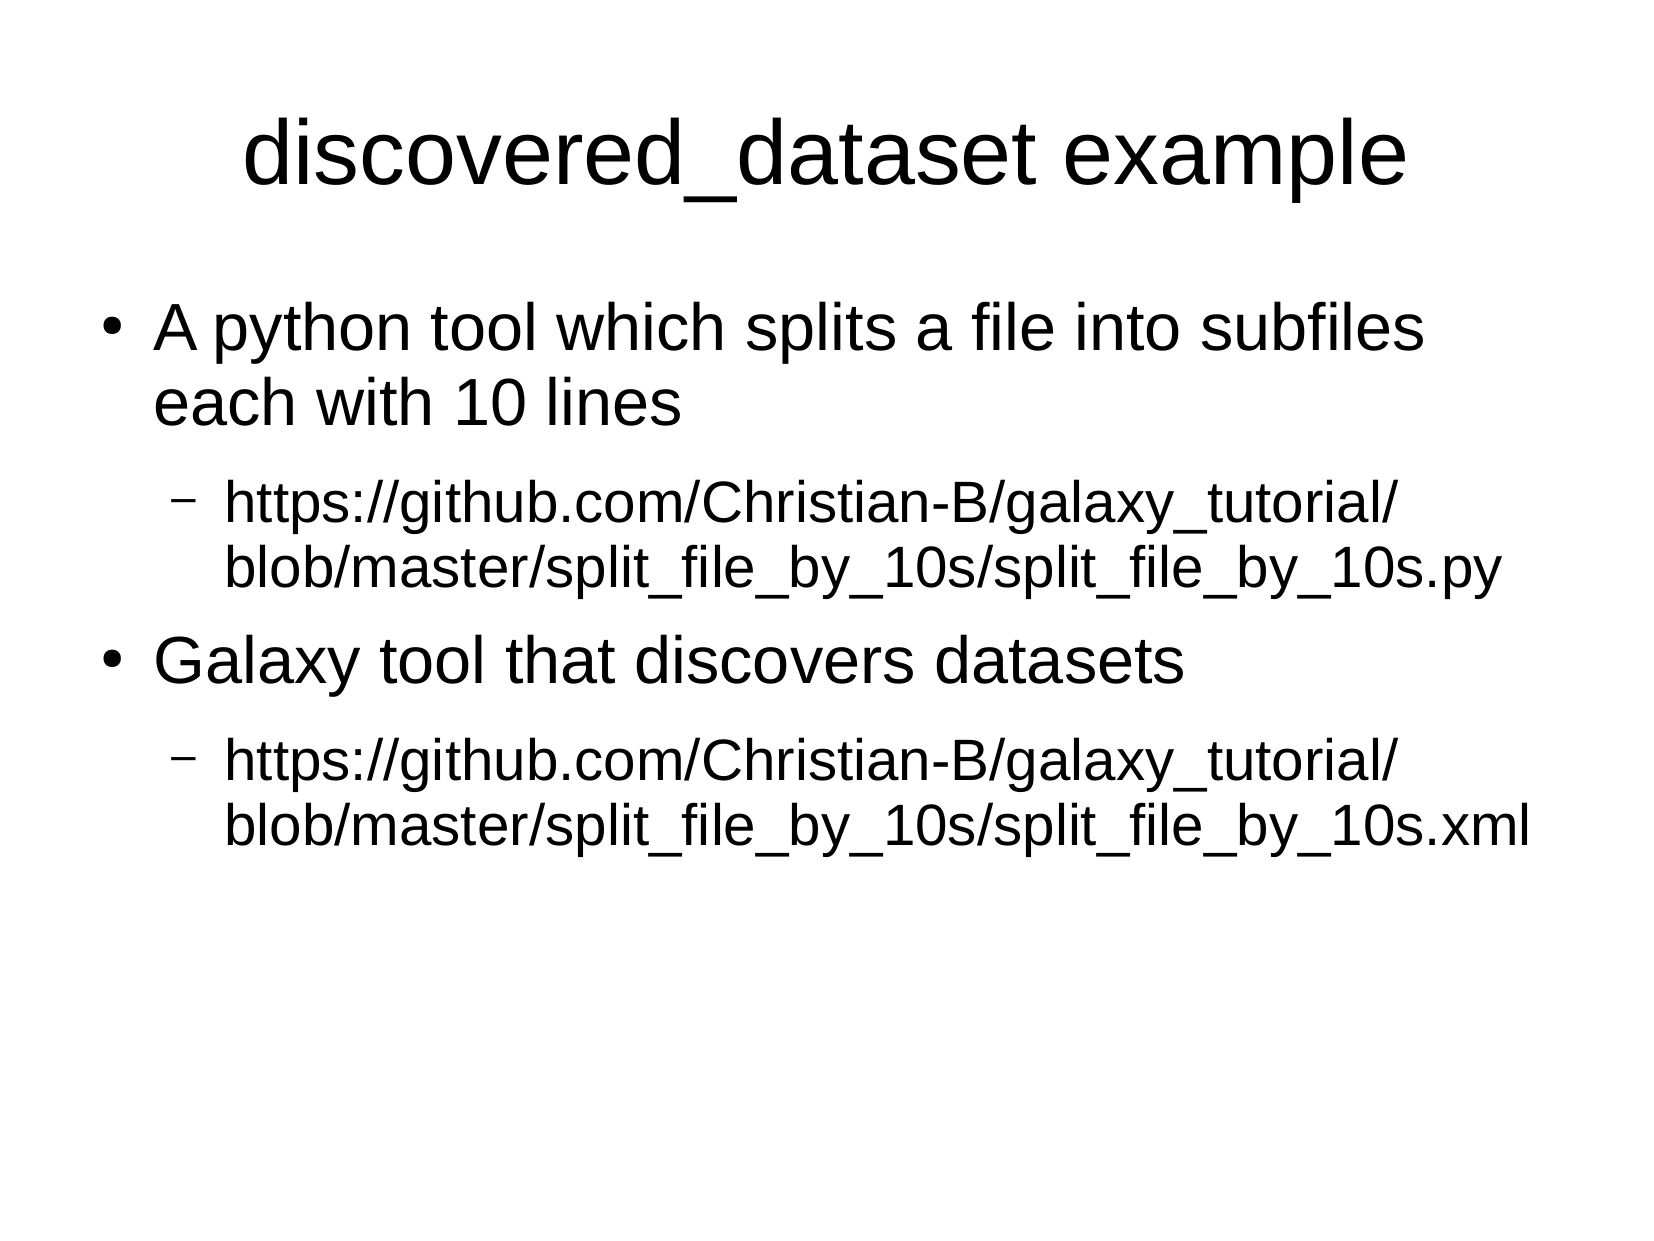

# discovered_dataset example
A python tool which splits a file into subfiles each with 10 lines
https://github.com/Christian-B/galaxy_tutorial/blob/master/split_file_by_10s/split_file_by_10s.py
Galaxy tool that discovers datasets
https://github.com/Christian-B/galaxy_tutorial/blob/master/split_file_by_10s/split_file_by_10s.xml